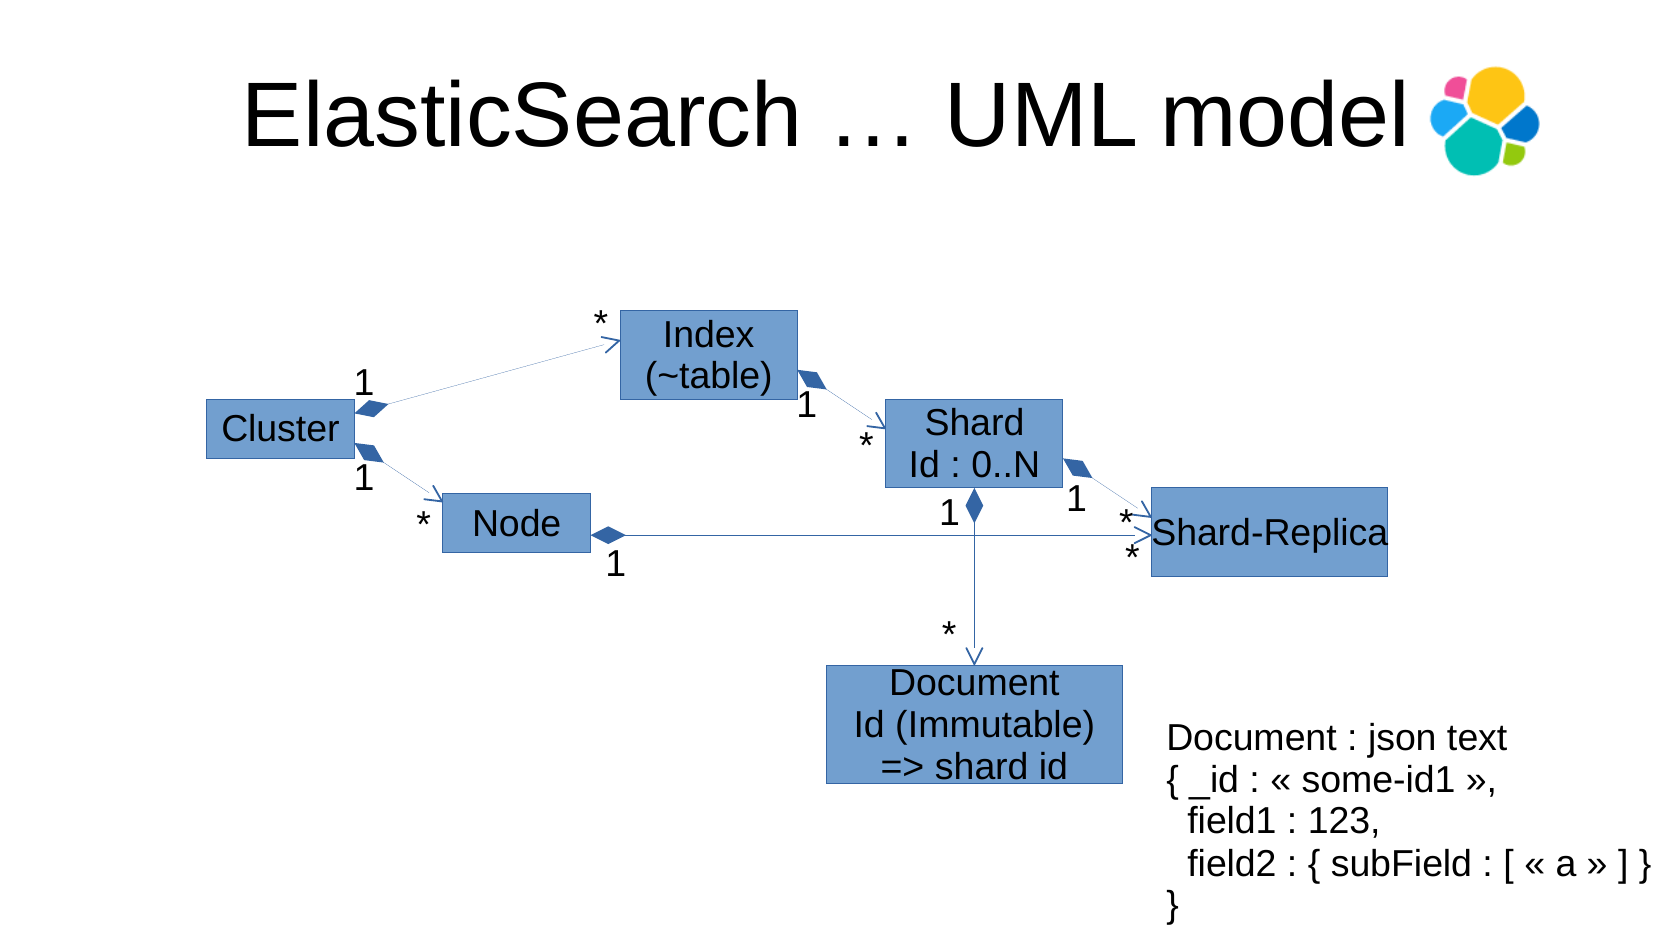

# ElasticSearch … UML model
*
Index
(~table)
1
1
Cluster
Shard
Id : 0..N
*
1
1
1
Shard-Replica
Node
*
*
*
1
*
Document
Id (Immutable)
=> shard id
Document : json text
{ _id : « some-id1 »,
 field1 : 123,
 field2 : { subField : [ « a » ] }
}